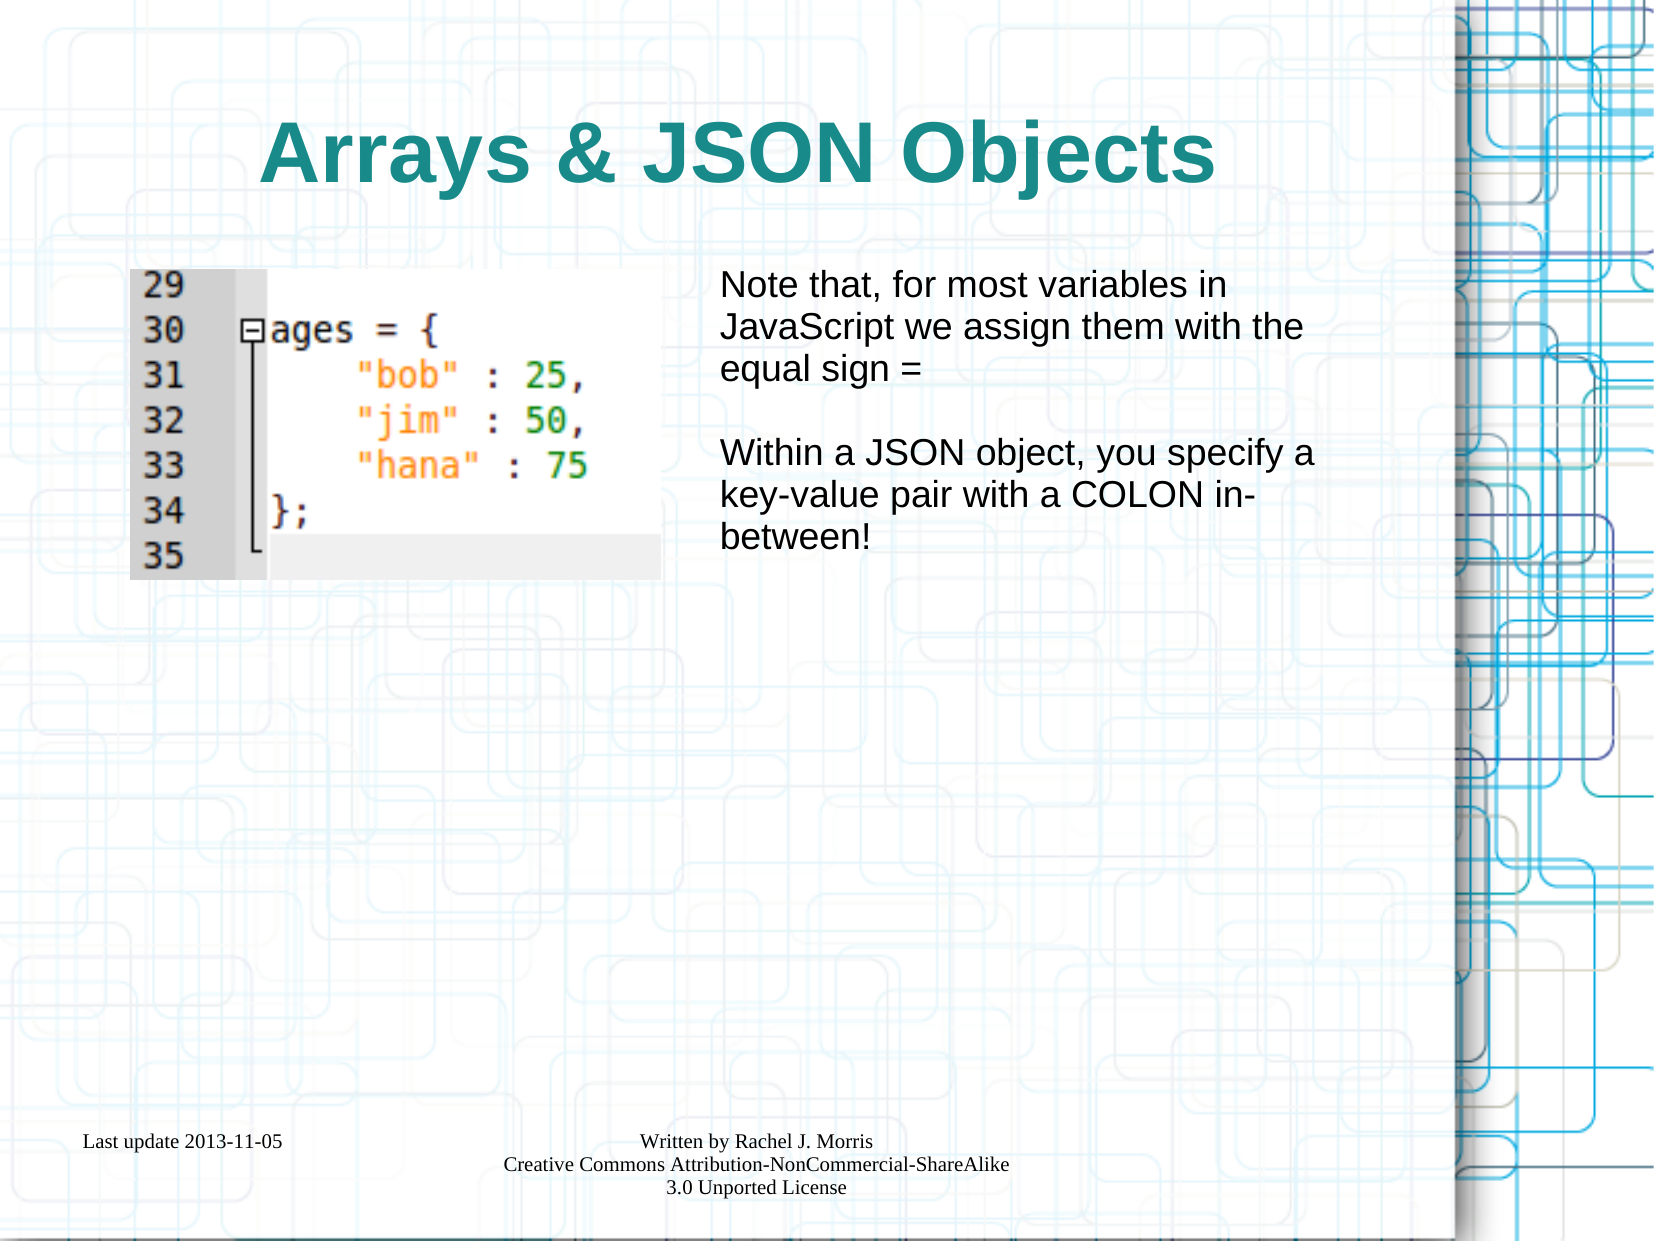

# Arrays & JSON Objects
Note that, for most variables in JavaScript we assign them with the equal sign =
Within a JSON object, you specify a key-value pair with a COLON in-between!